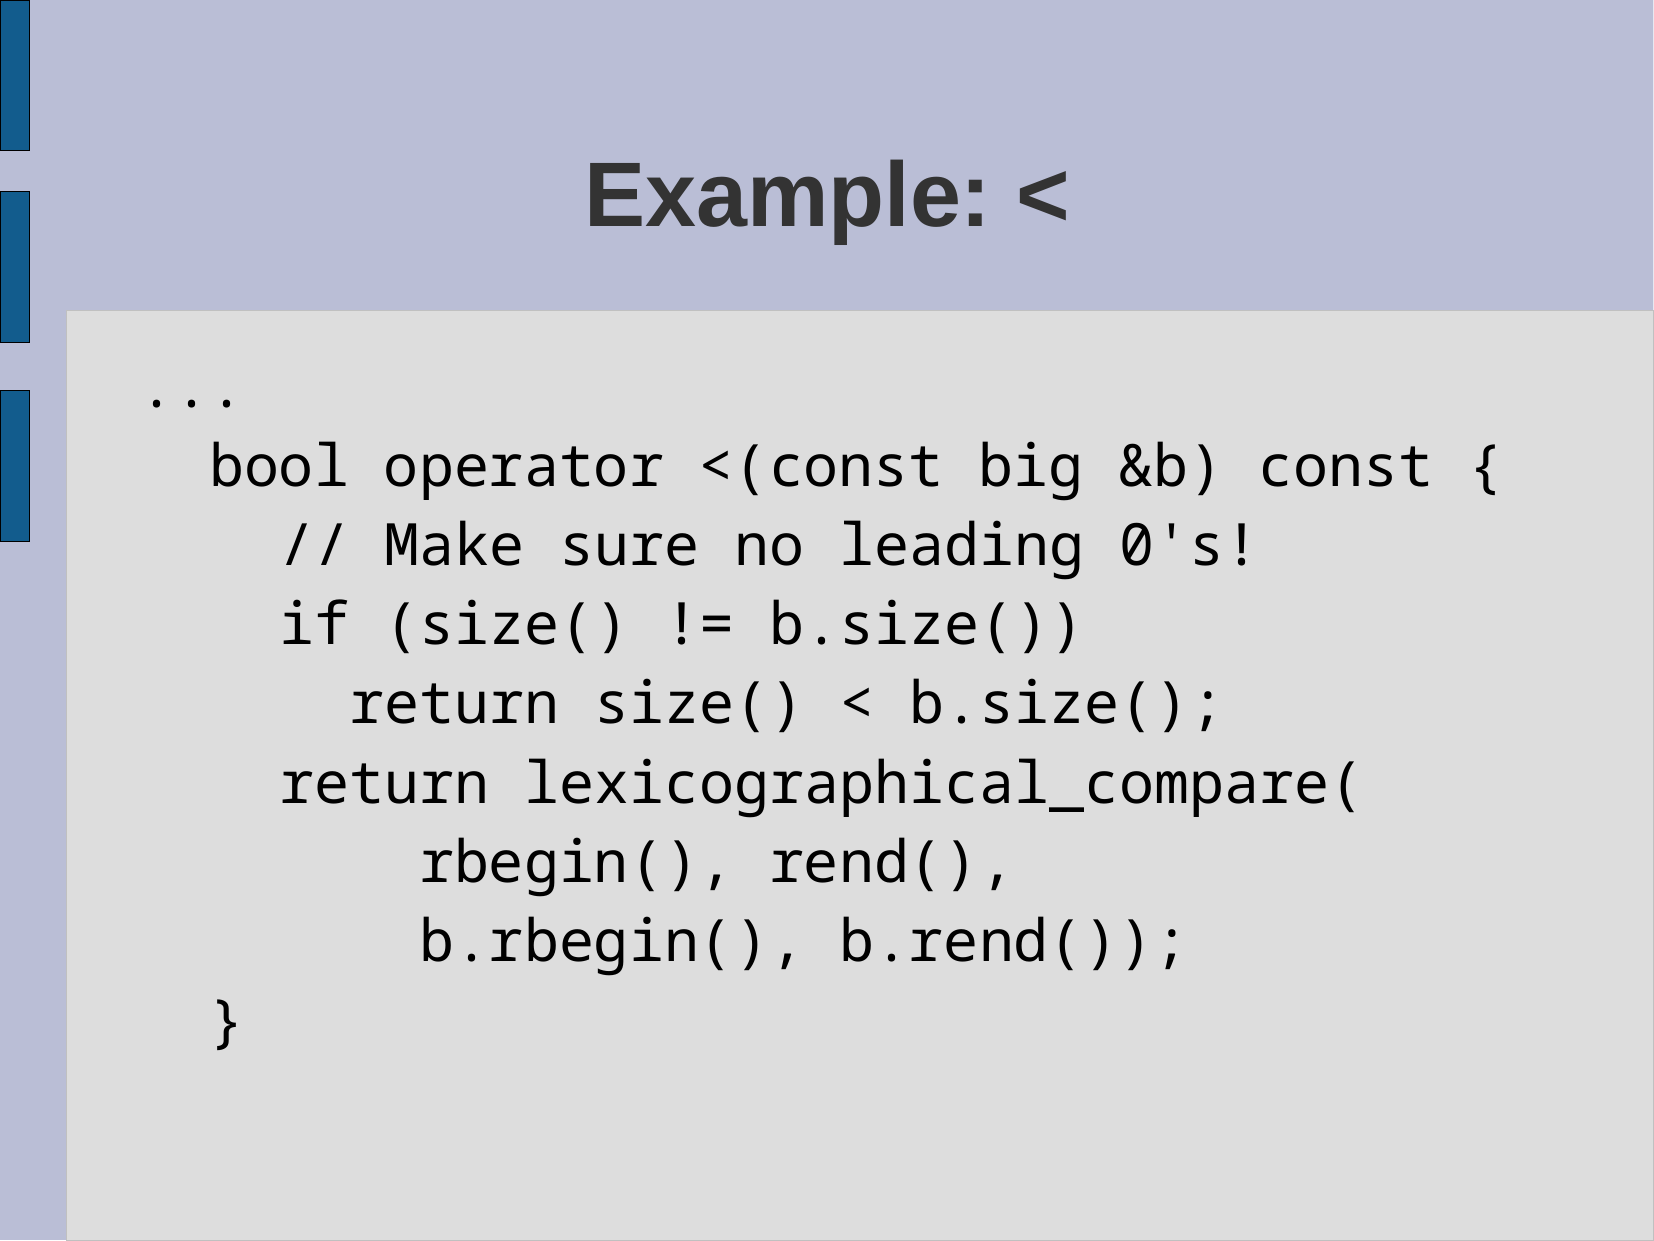

# Example: <
...
 bool operator <(const big &b) const {
 // Make sure no leading 0's!
 if (size() != b.size())
 return size() < b.size();
 return lexicographical_compare(
 rbegin(), rend(),
 b.rbegin(), b.rend());
 }